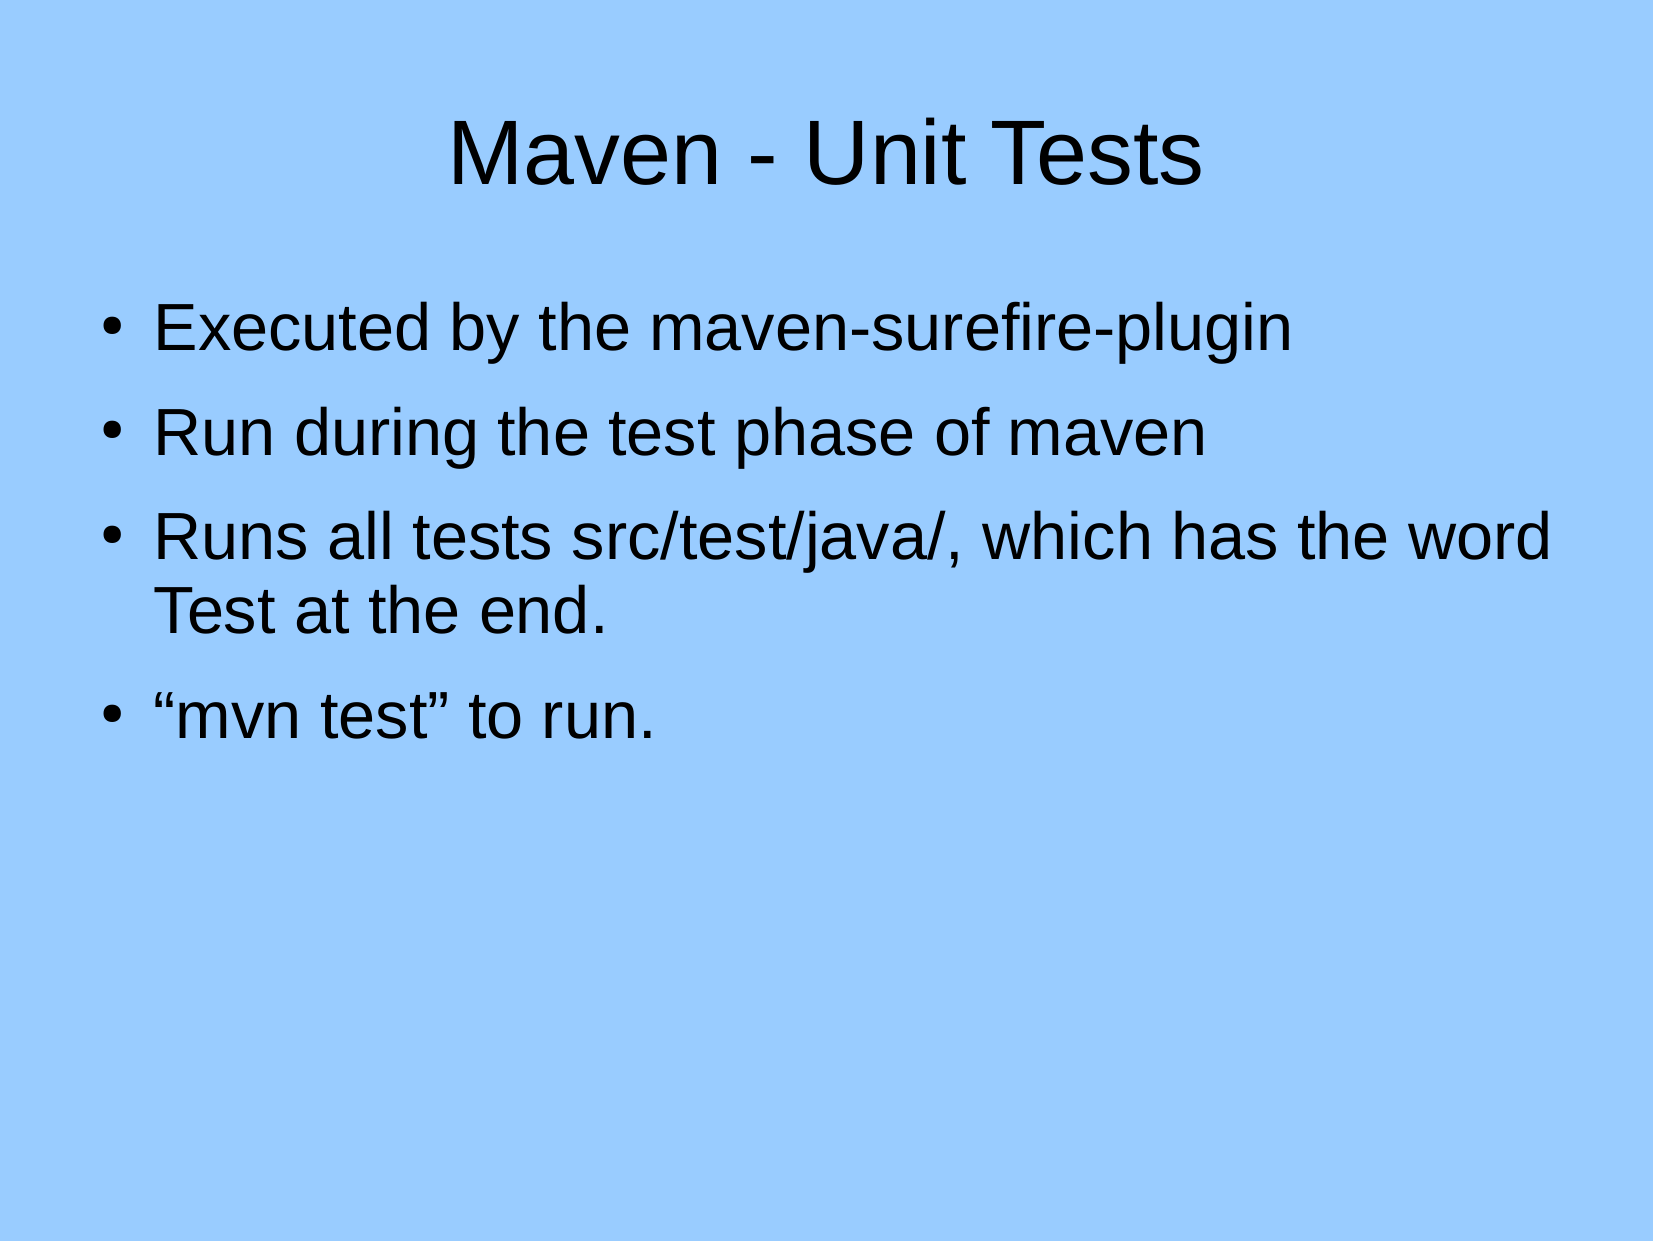

# Maven - Unit Tests
Executed by the maven-surefire-plugin
Run during the test phase of maven
Runs all tests src/test/java/, which has the word Test at the end.
“mvn test” to run.